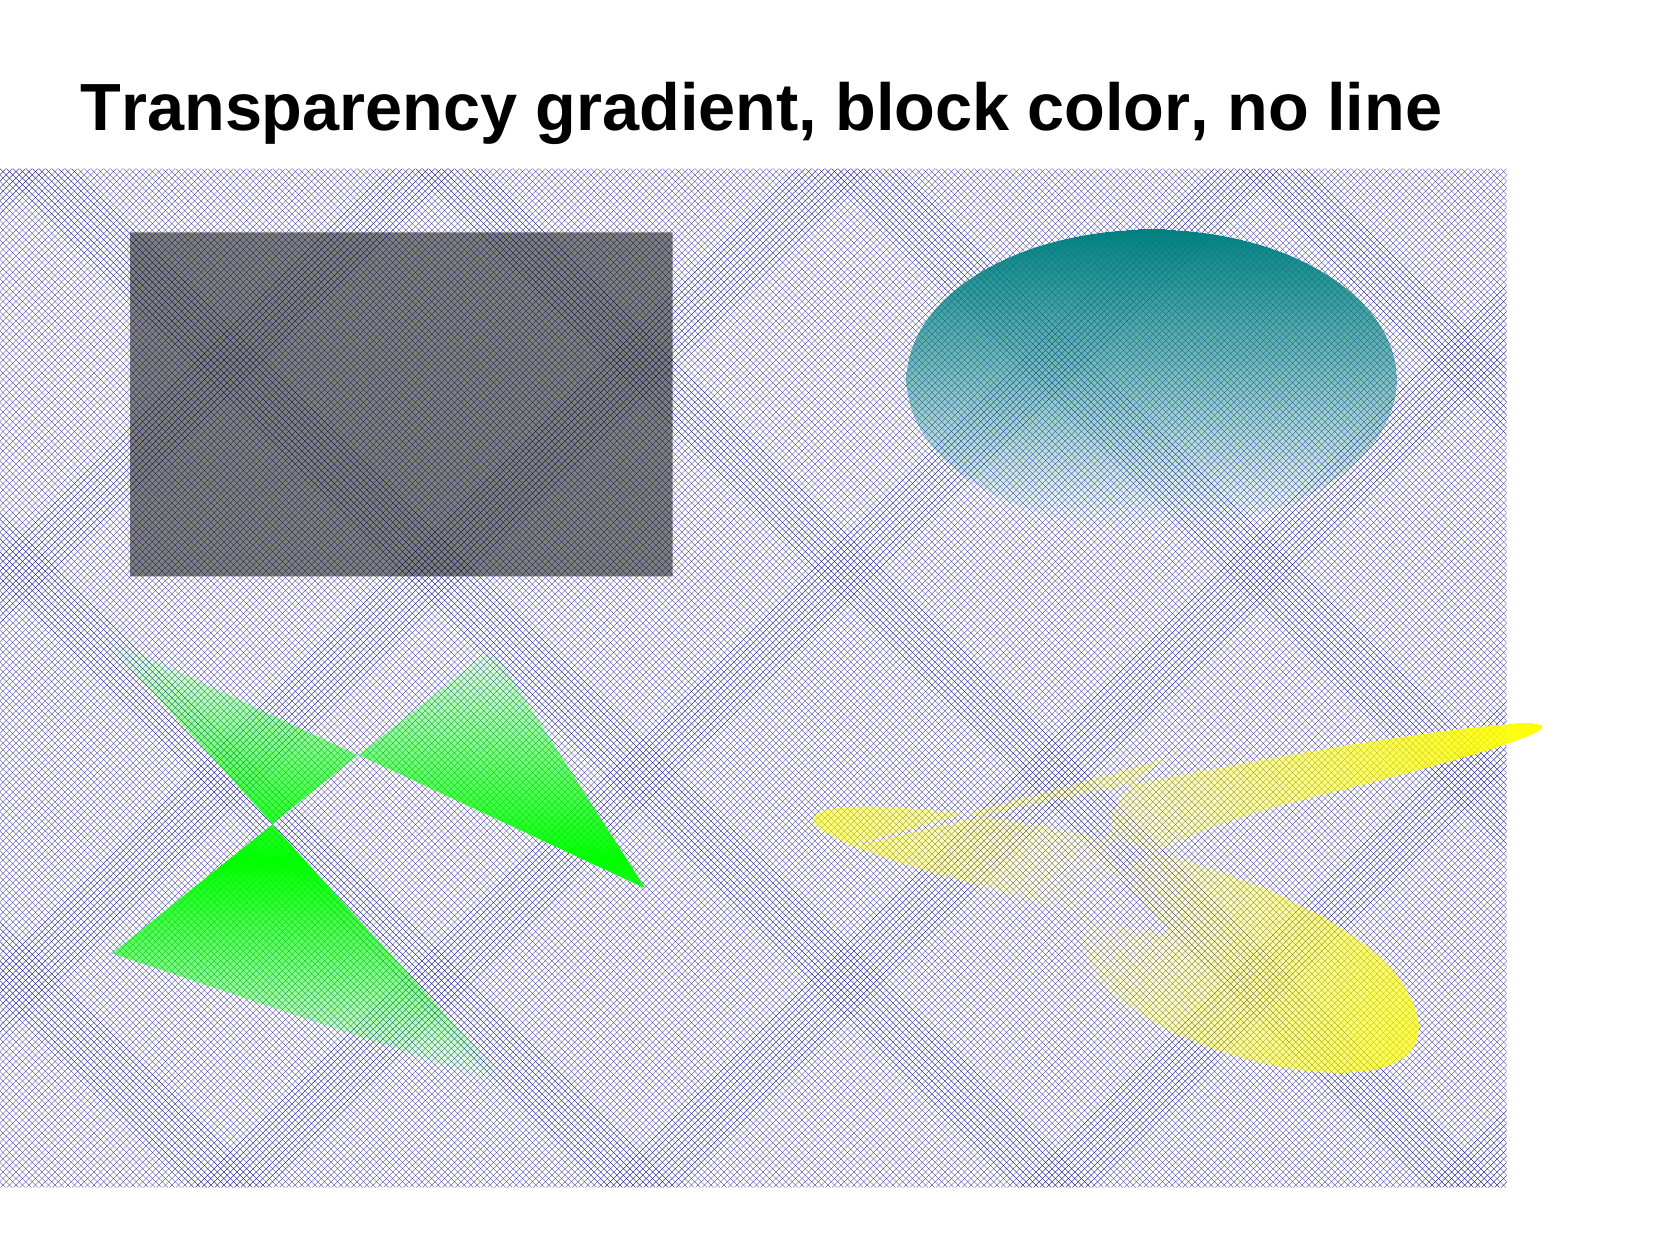

# Transparency gradient, block color, no line